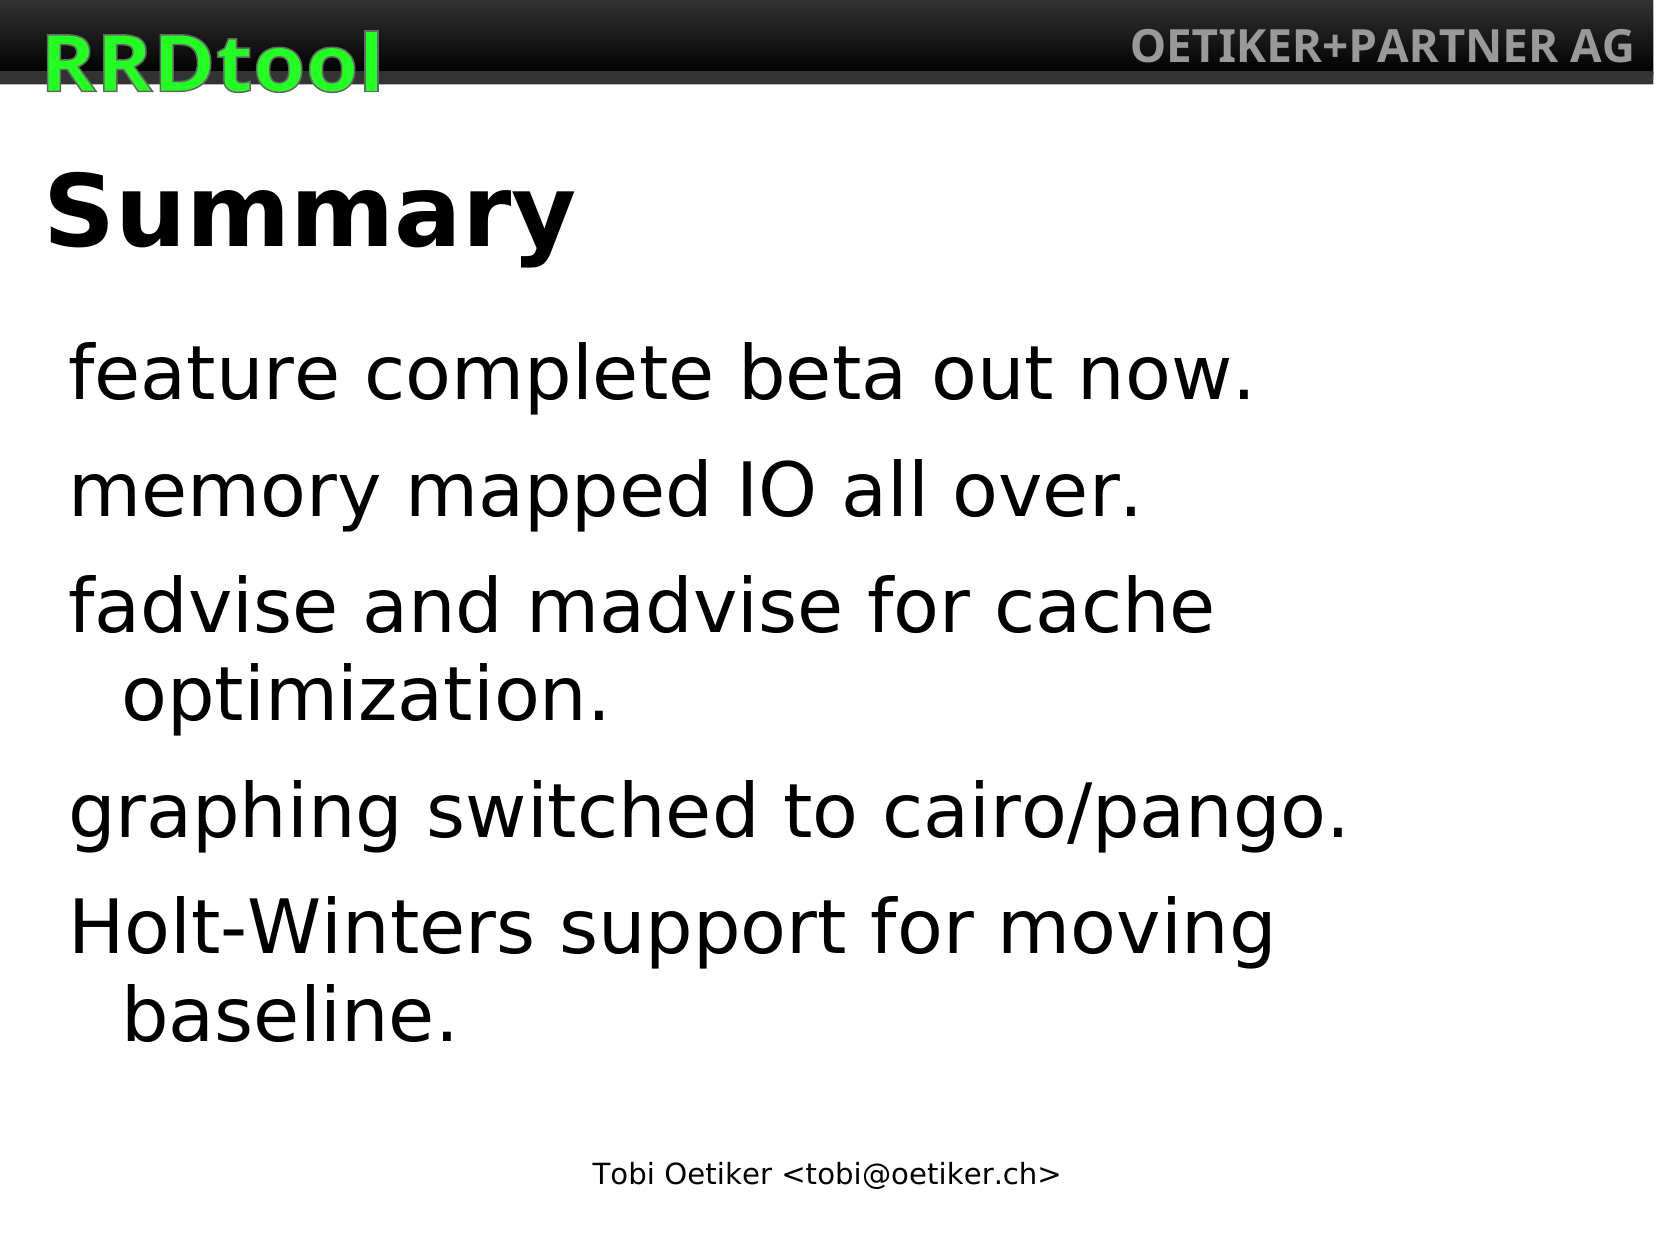

# Summary
feature complete beta out now.
memory mapped IO all over.
fadvise and madvise for cache optimization.
graphing switched to cairo/pango.
Holt-Winters support for moving baseline.